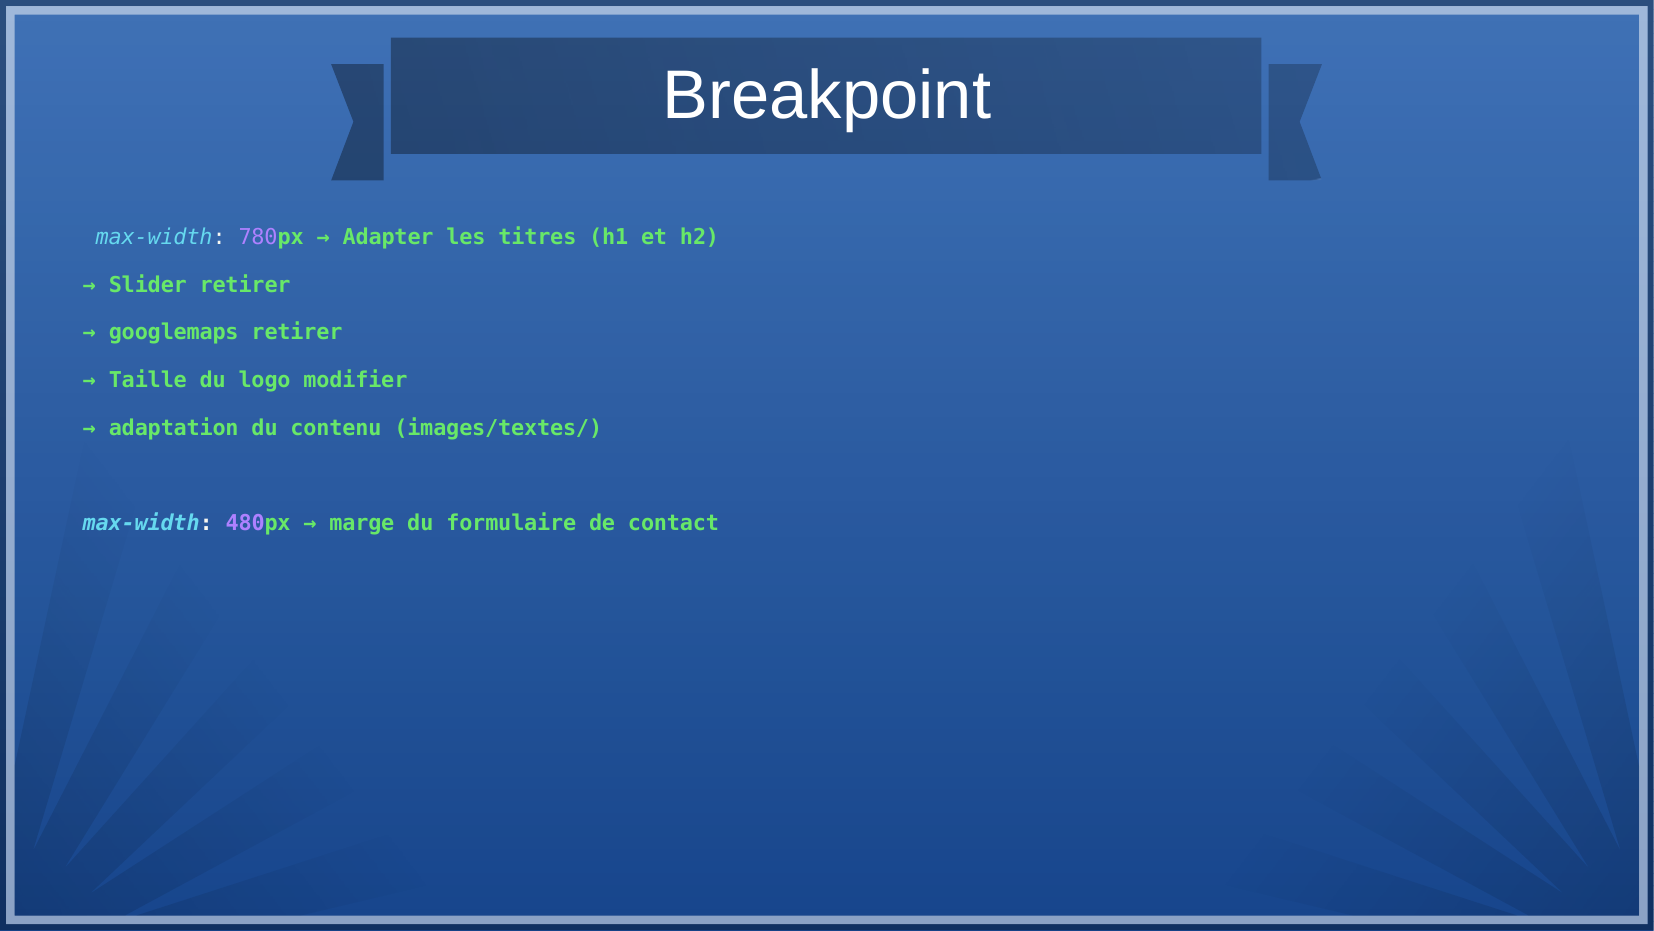

# Breakpoint
 max-width: 780px → Adapter les titres (h1 et h2)
→ Slider retirer
→ googlemaps retirer
→ Taille du logo modifier
→ adaptation du contenu (images/textes/)
max-width: 480px → marge du formulaire de contact